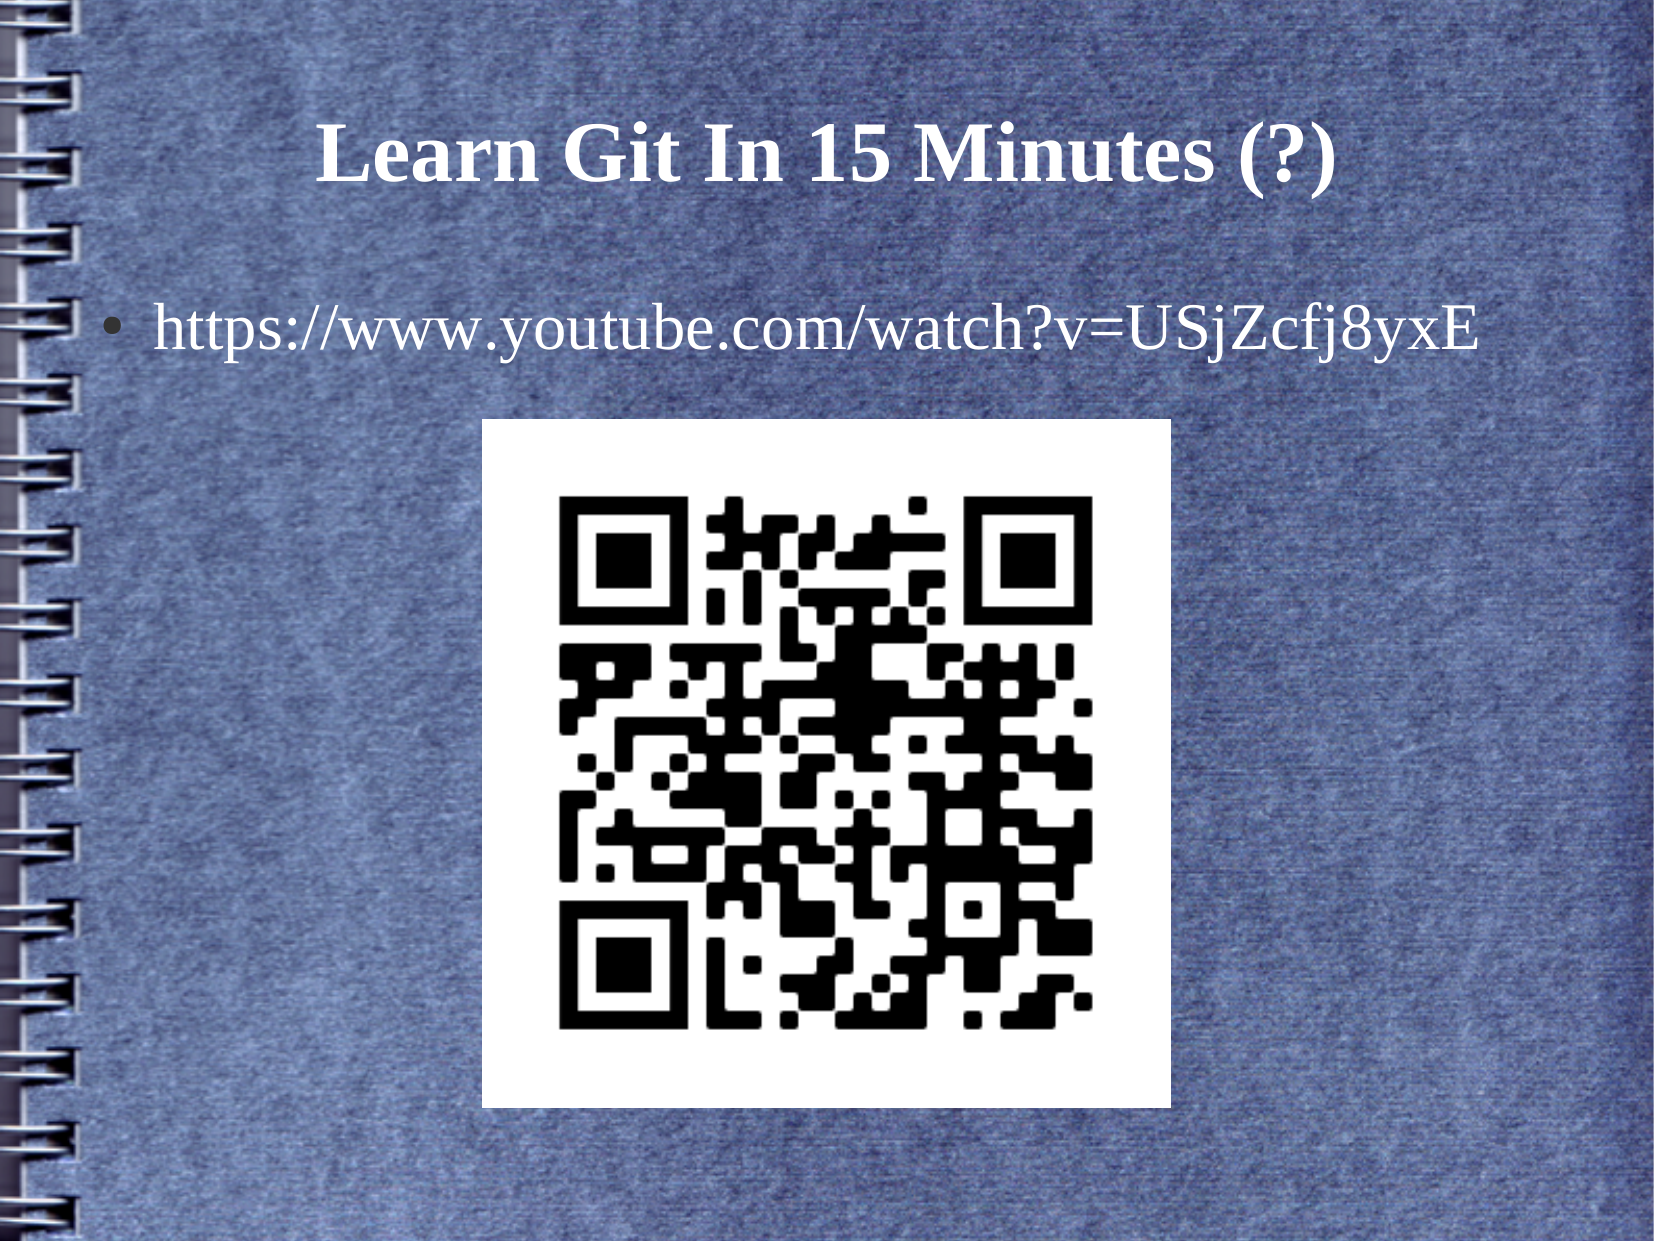

# Learn Git In 15 Minutes (?)
https://www.youtube.com/watch?v=USjZcfj8yxE